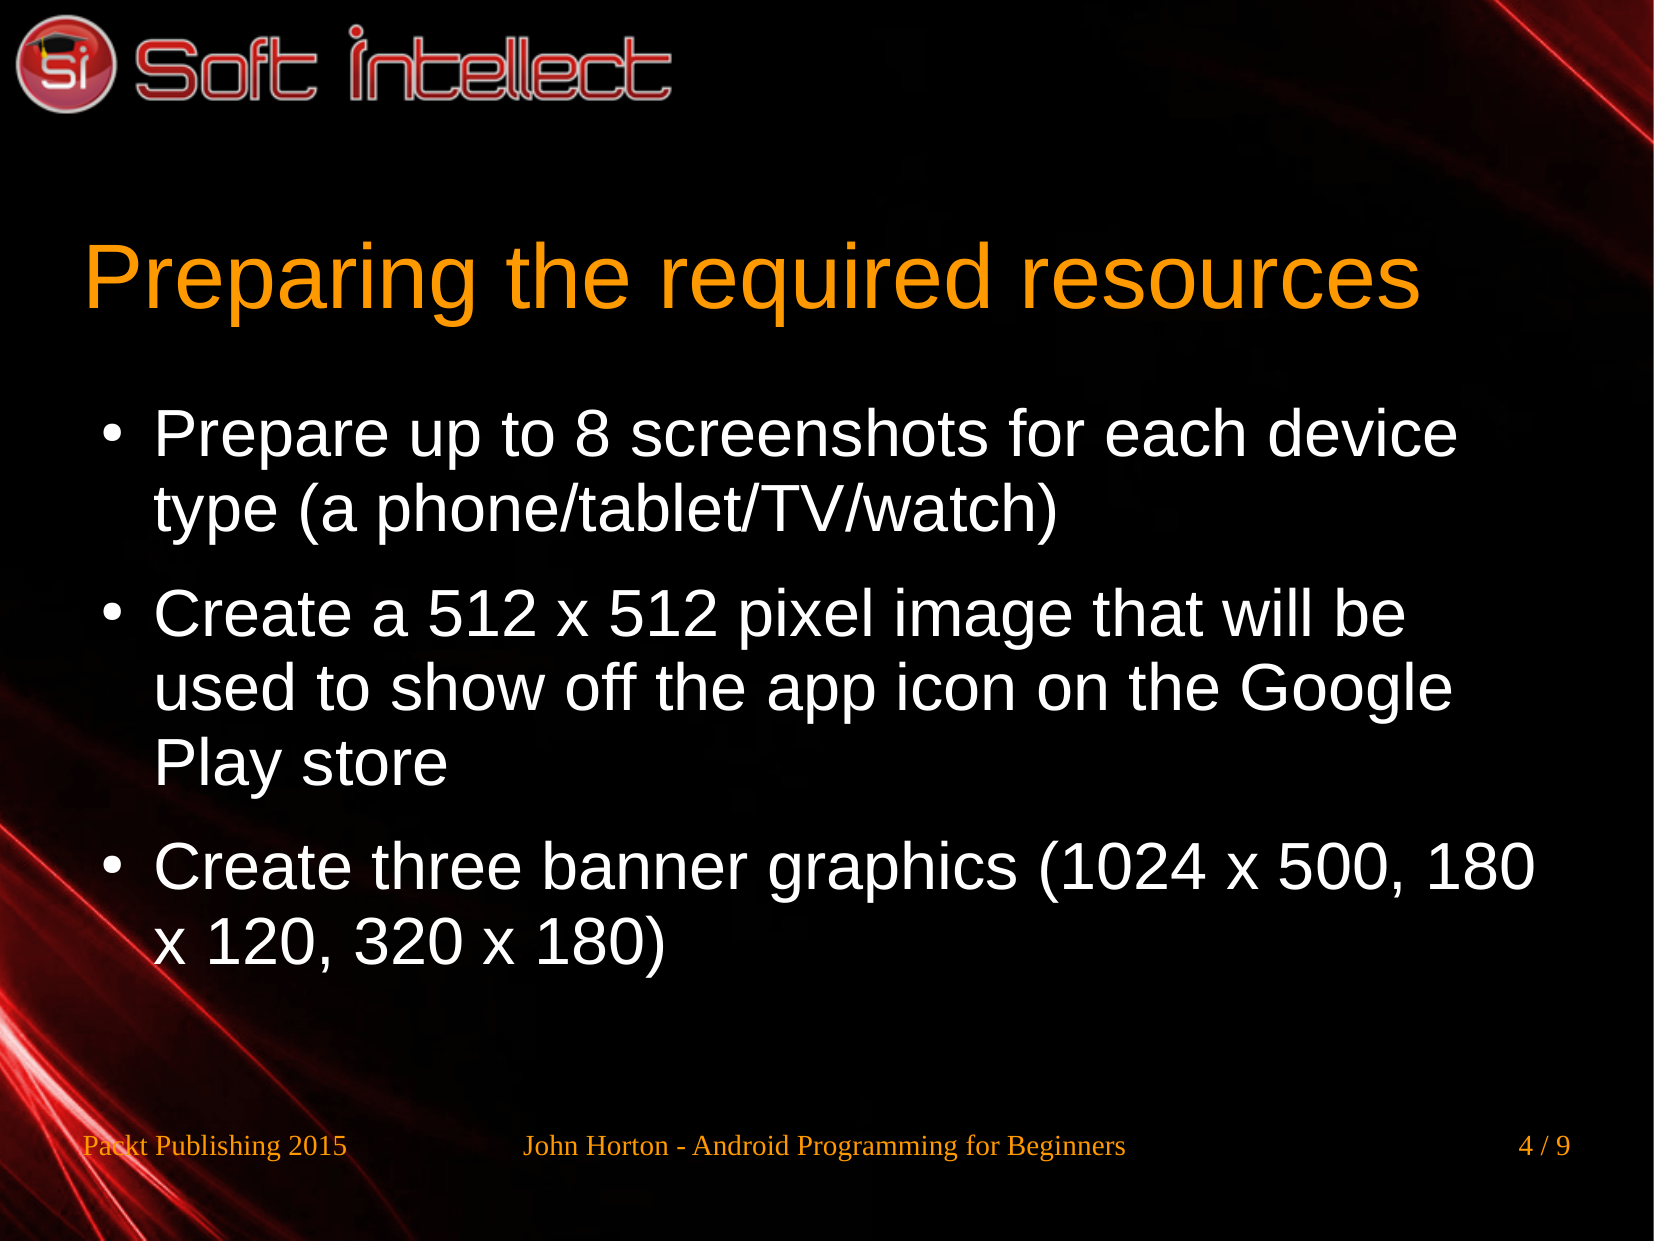

# Preparing the required resources
Prepare up to 8 screenshots for each device type (a phone/tablet/TV/watch)
Create a 512 x 512 pixel image that will be used to show off the app icon on the Google Play store
Create three banner graphics (1024 x 500, 180 x 120, 320 x 180)
Packt Publishing 2015
John Horton - Android Programming for Beginners
4